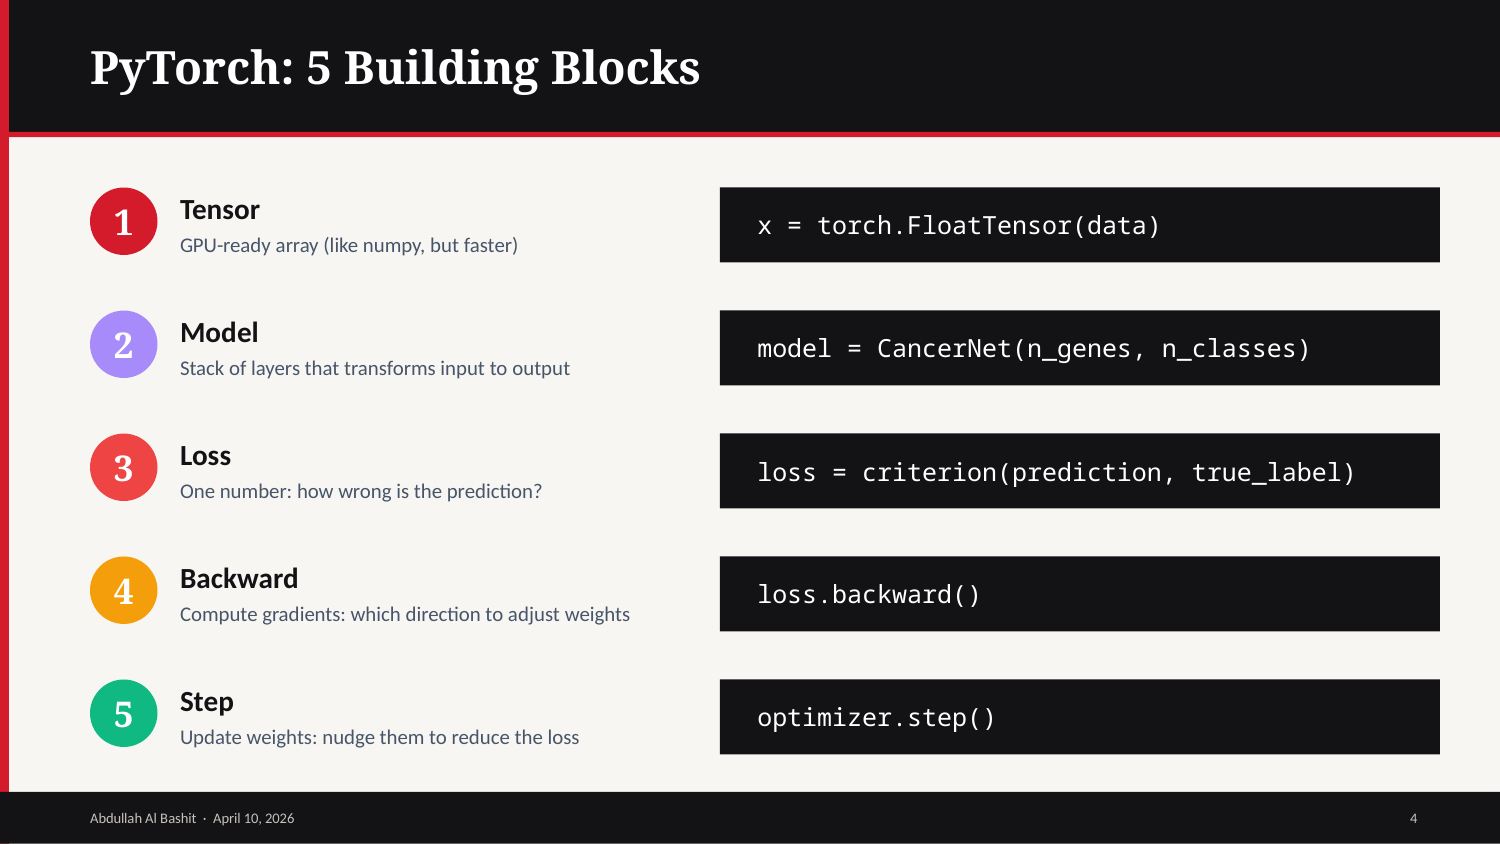

PyTorch: 5 Building Blocks
Tensor
1
x = torch.FloatTensor(data)
GPU-ready array (like numpy, but faster)
Model
2
model = CancerNet(n_genes, n_classes)
Stack of layers that transforms input to output
Loss
3
loss = criterion(prediction, true_label)
One number: how wrong is the prediction?
Backward
4
loss.backward()
Compute gradients: which direction to adjust weights
Step
5
optimizer.step()
Update weights: nudge them to reduce the loss
Abdullah Al Bashit · April 10, 2026
4